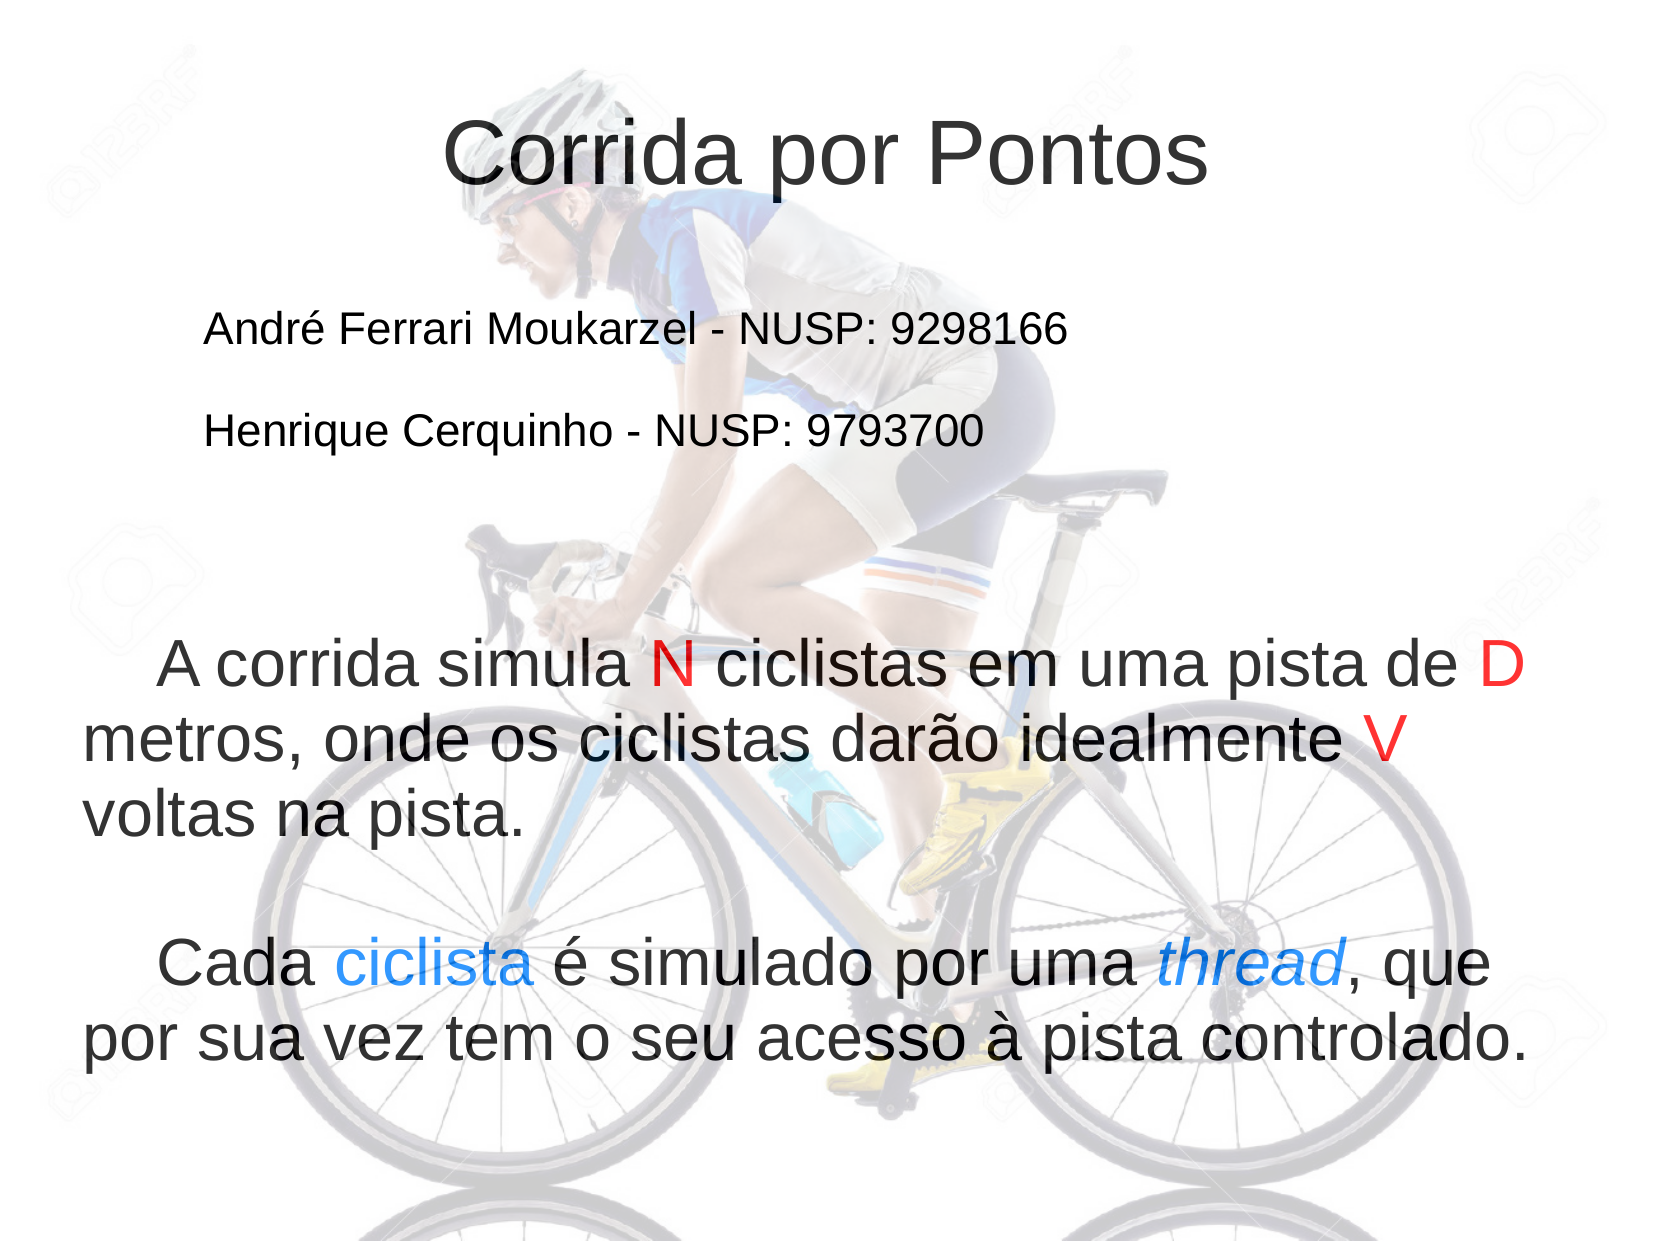

# Corrida por Pontos
André Ferrari Moukarzel - NUSP: 9298166
Henrique Cerquinho - NUSP: 9793700
 A corrida simula N ciclistas em uma pista de D metros, onde os ciclistas darão idealmente V voltas na pista.
 Cada ciclista é simulado por uma thread, que por sua vez tem o seu acesso à pista controlado.